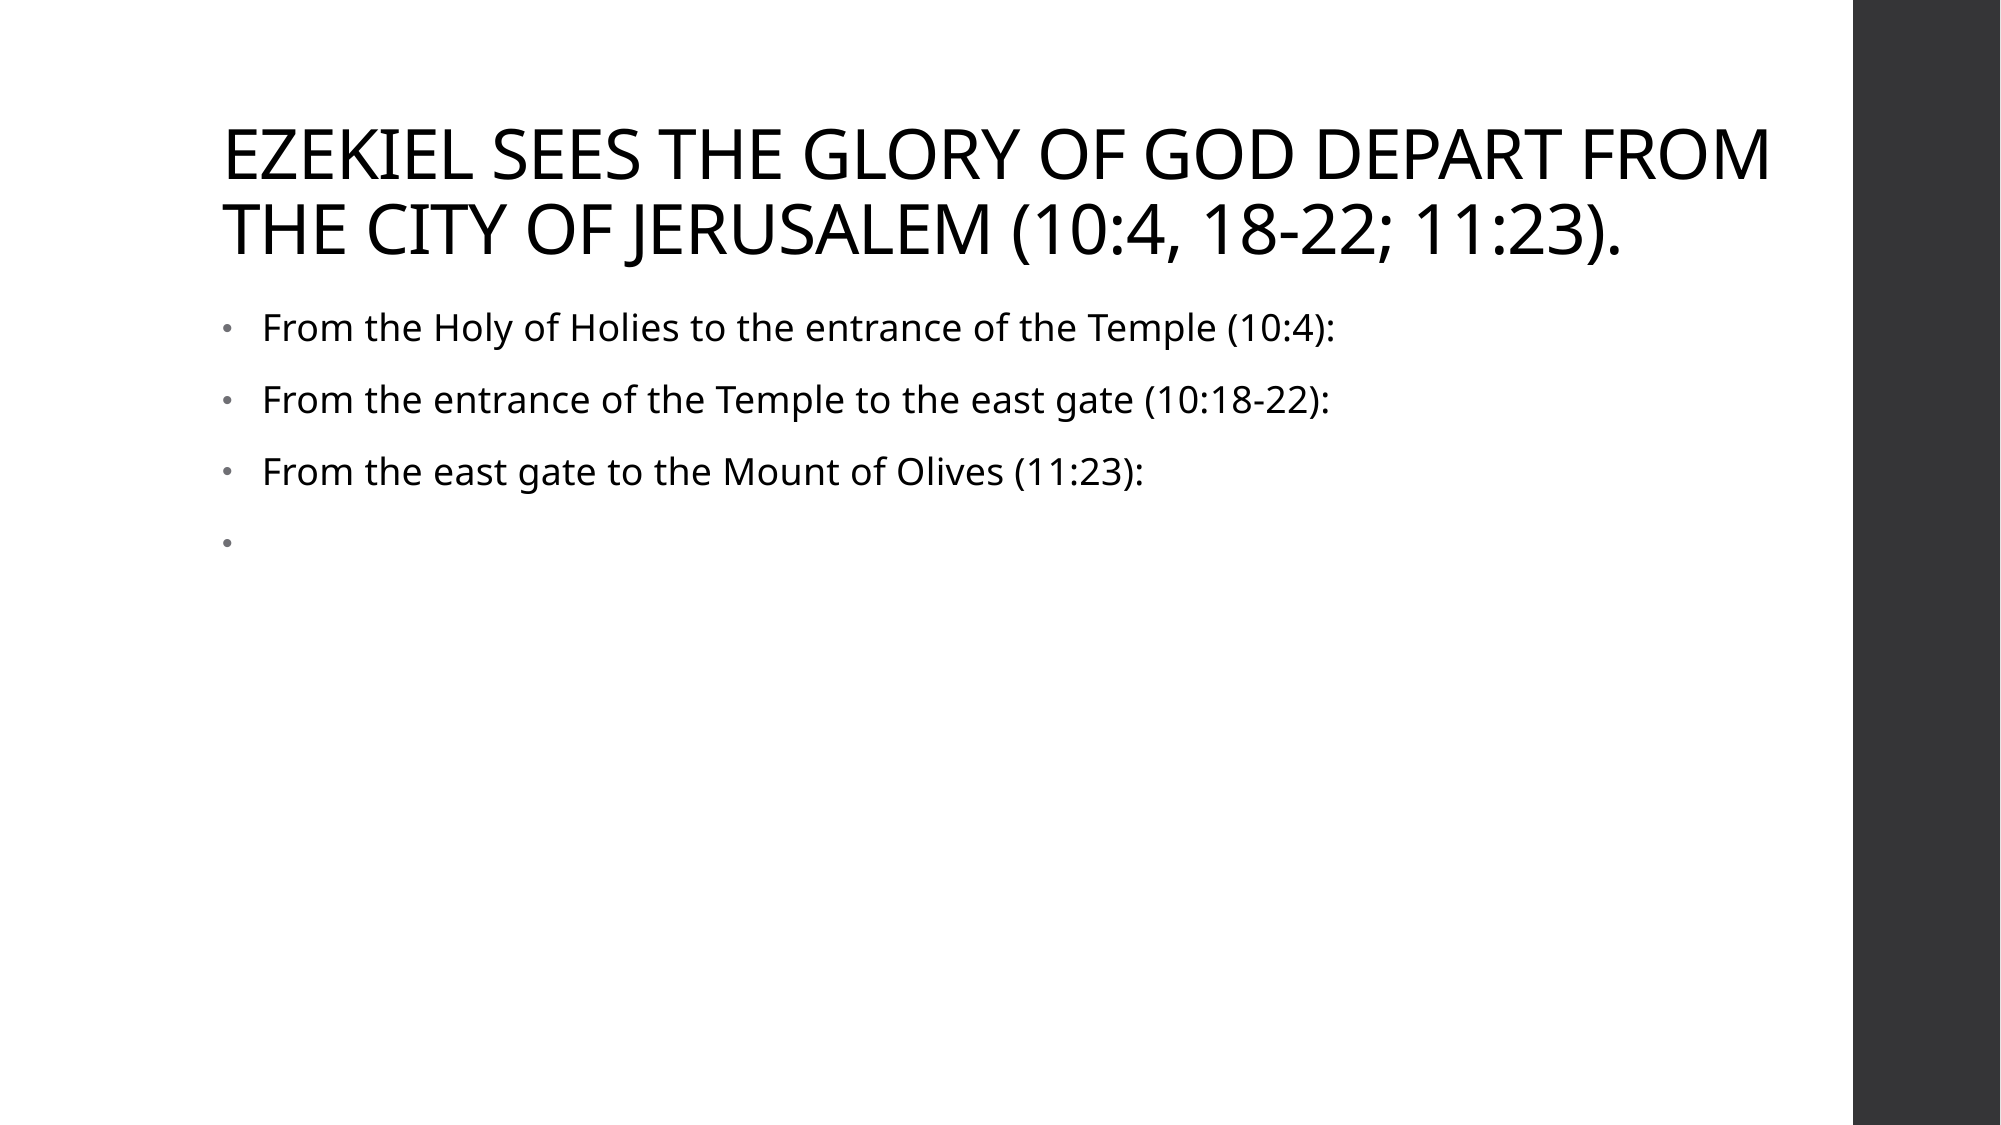

# EZEKIEL SEES THE GLORY OF GOD DEPART FROM THE CITY OF JERUSALEM (10:4, 18-22; 11:23).
 From the Holy of Holies to the entrance of the Temple (10:4):
 From the entrance of the Temple to the east gate (10:18-22):
 From the east gate to the Mount of Olives (11:23):